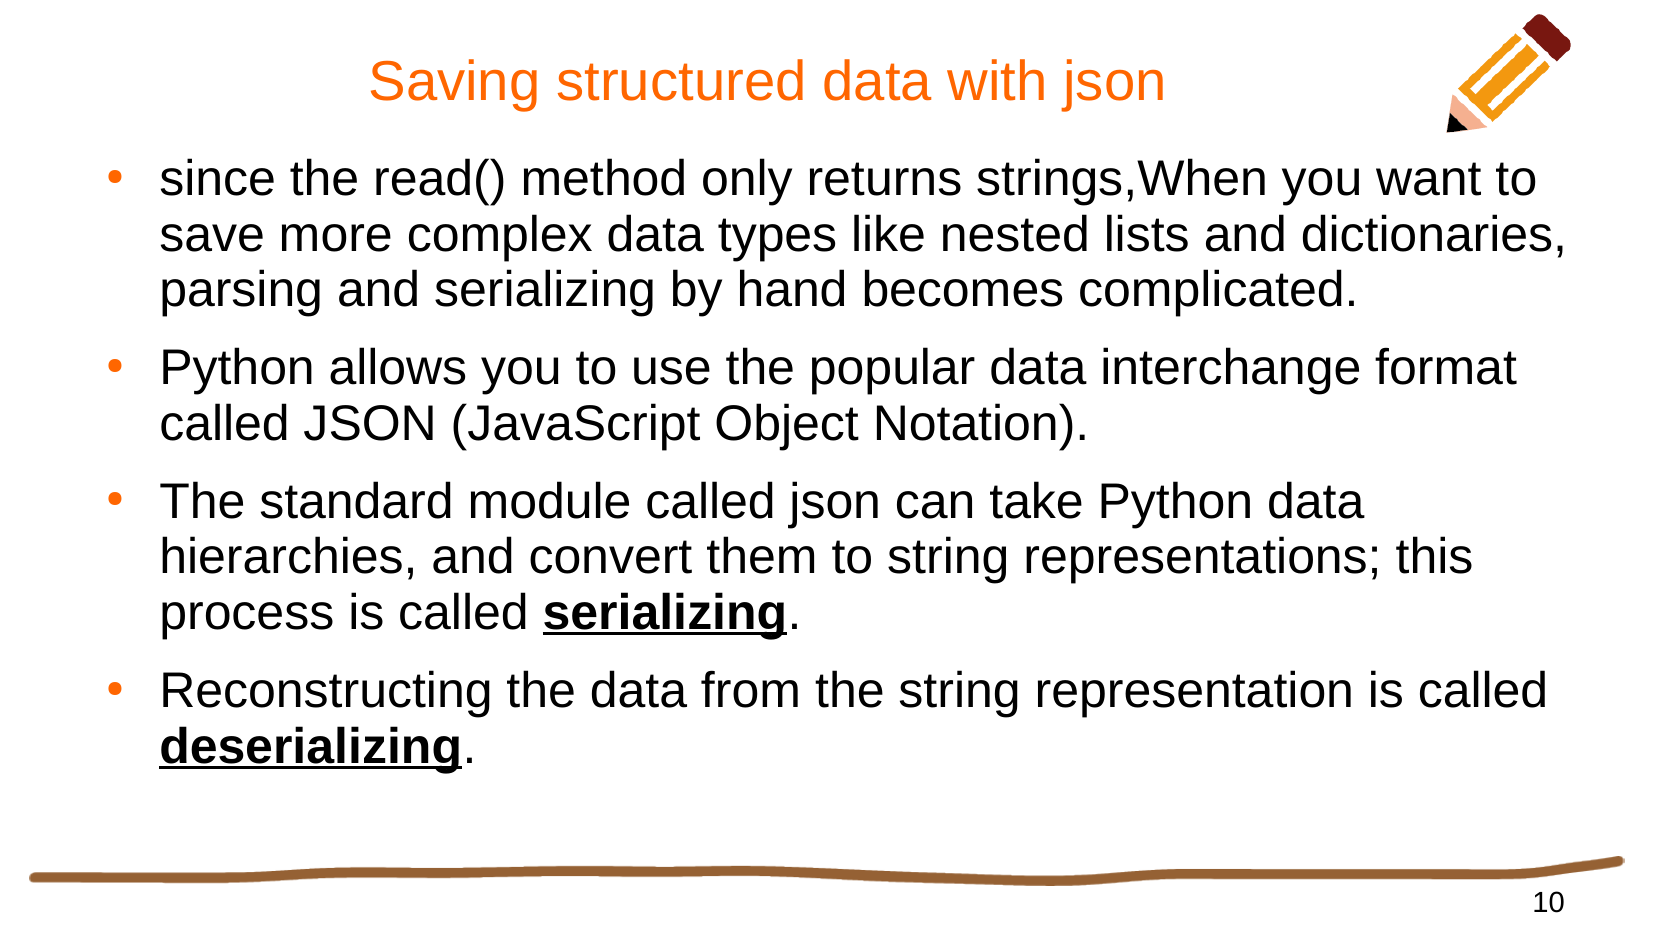

# Saving structured data with json
since the read() method only returns strings,When you want to save more complex data types like nested lists and dictionaries, parsing and serializing by hand becomes complicated.
Python allows you to use the popular data interchange format called JSON (JavaScript Object Notation).
The standard module called json can take Python data hierarchies, and convert them to string representations; this process is called serializing.
Reconstructing the data from the string representation is called deserializing.
10